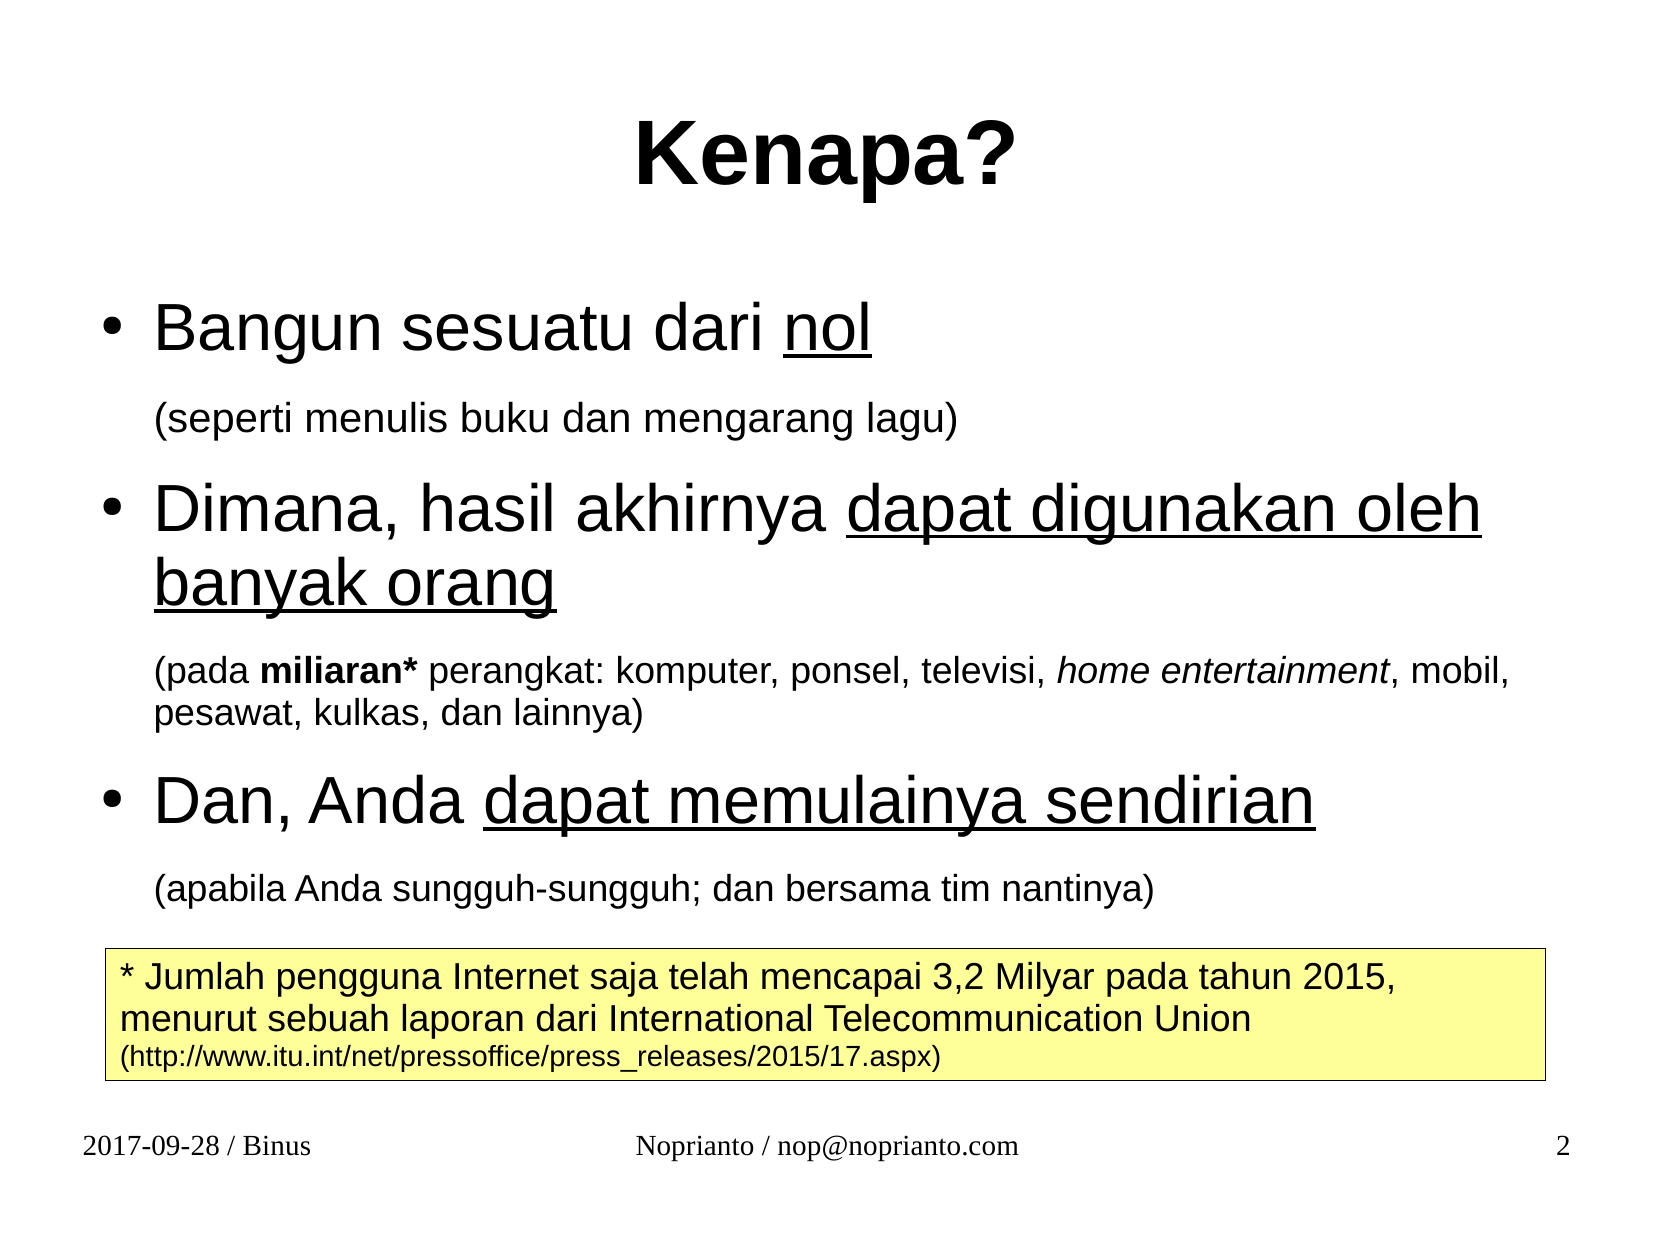

# Kenapa?
Bangun sesuatu dari nol
(seperti menulis buku dan mengarang lagu)
Dimana, hasil akhirnya dapat digunakan oleh banyak orang
(pada miliaran* perangkat: komputer, ponsel, televisi, home entertainment, mobil, pesawat, kulkas, dan lainnya)
Dan, Anda dapat memulainya sendirian
(apabila Anda sungguh-sungguh; dan bersama tim nantinya)
* Jumlah pengguna Internet saja telah mencapai 3,2 Milyar pada tahun 2015, menurut sebuah laporan dari International Telecommunication Union
(http://www.itu.int/net/pressoffice/press_releases/2015/17.aspx)
2017-09-28 / Binus
Noprianto / nop@noprianto.com
2